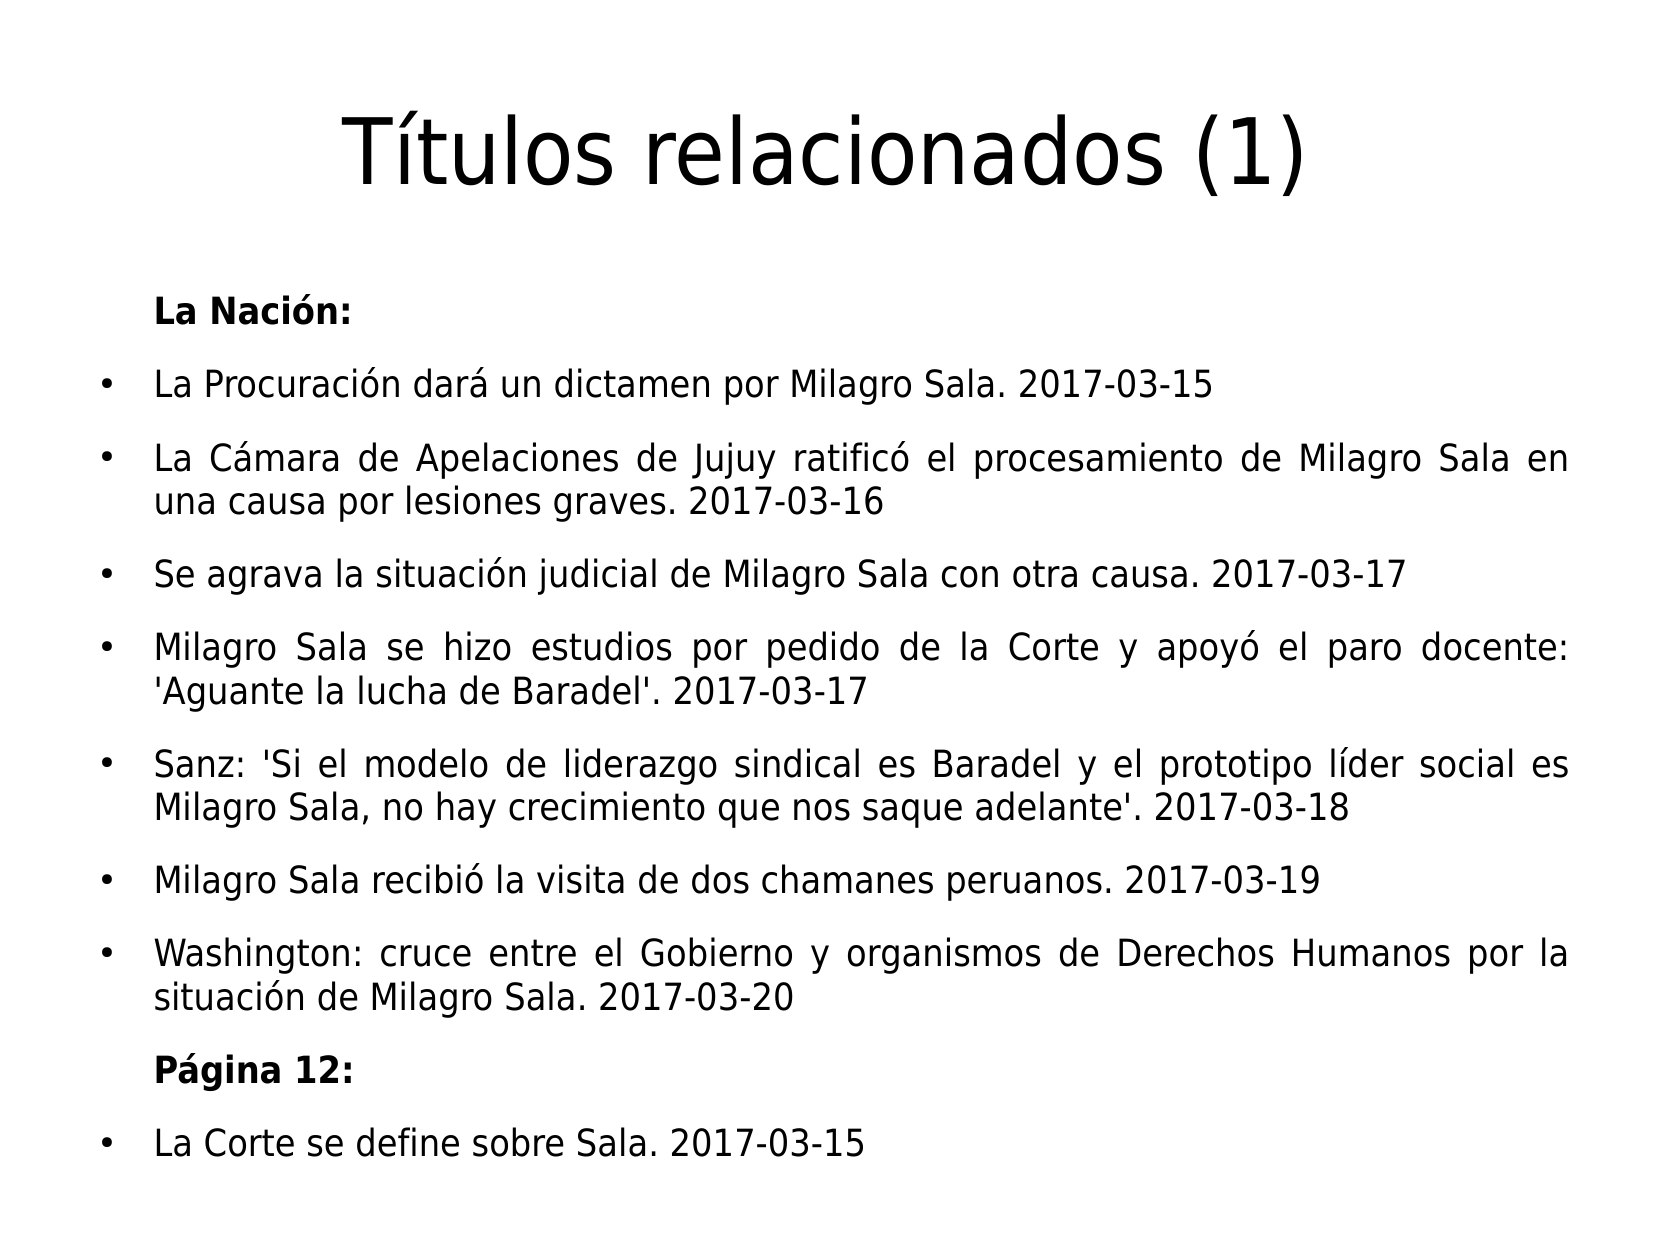

# Títulos relacionados (1)
La Nación:
La Procuración dará un dictamen por Milagro Sala. 2017-03-15
La Cámara de Apelaciones de Jujuy ratificó el procesamiento de Milagro Sala en una causa por lesiones graves. 2017-03-16
Se agrava la situación judicial de Milagro Sala con otra causa. 2017-03-17
Milagro Sala se hizo estudios por pedido de la Corte y apoyó el paro docente: 'Aguante la lucha de Baradel'. 2017-03-17
Sanz: 'Si el modelo de liderazgo sindical es Baradel y el prototipo líder social es Milagro Sala, no hay crecimiento que nos saque adelante'. 2017-03-18
Milagro Sala recibió la visita de dos chamanes peruanos. 2017-03-19
Washington: cruce entre el Gobierno y organismos de Derechos Humanos por la situación de Milagro Sala. 2017-03-20
Página 12:
La Corte se define sobre Sala. 2017-03-15